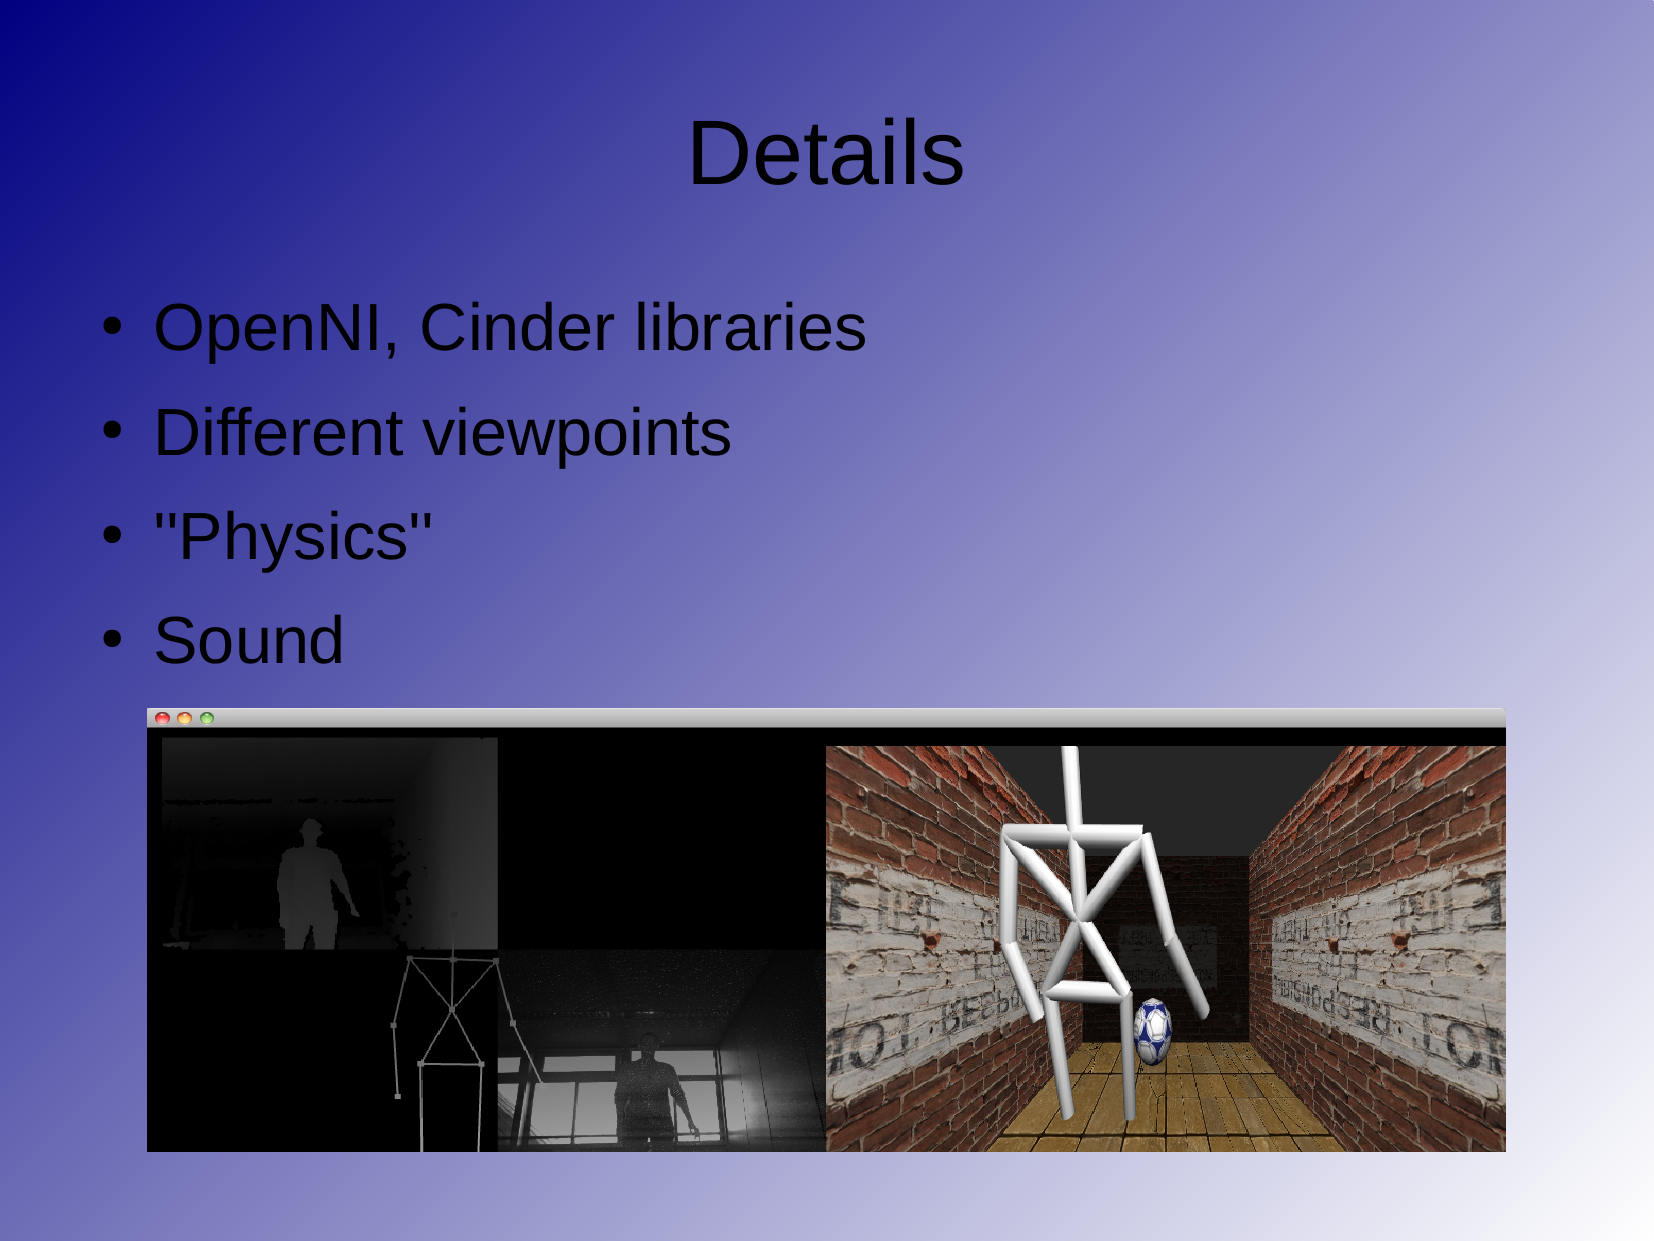

# Details
OpenNI, Cinder libraries
Different viewpoints
''Physics''
Sound